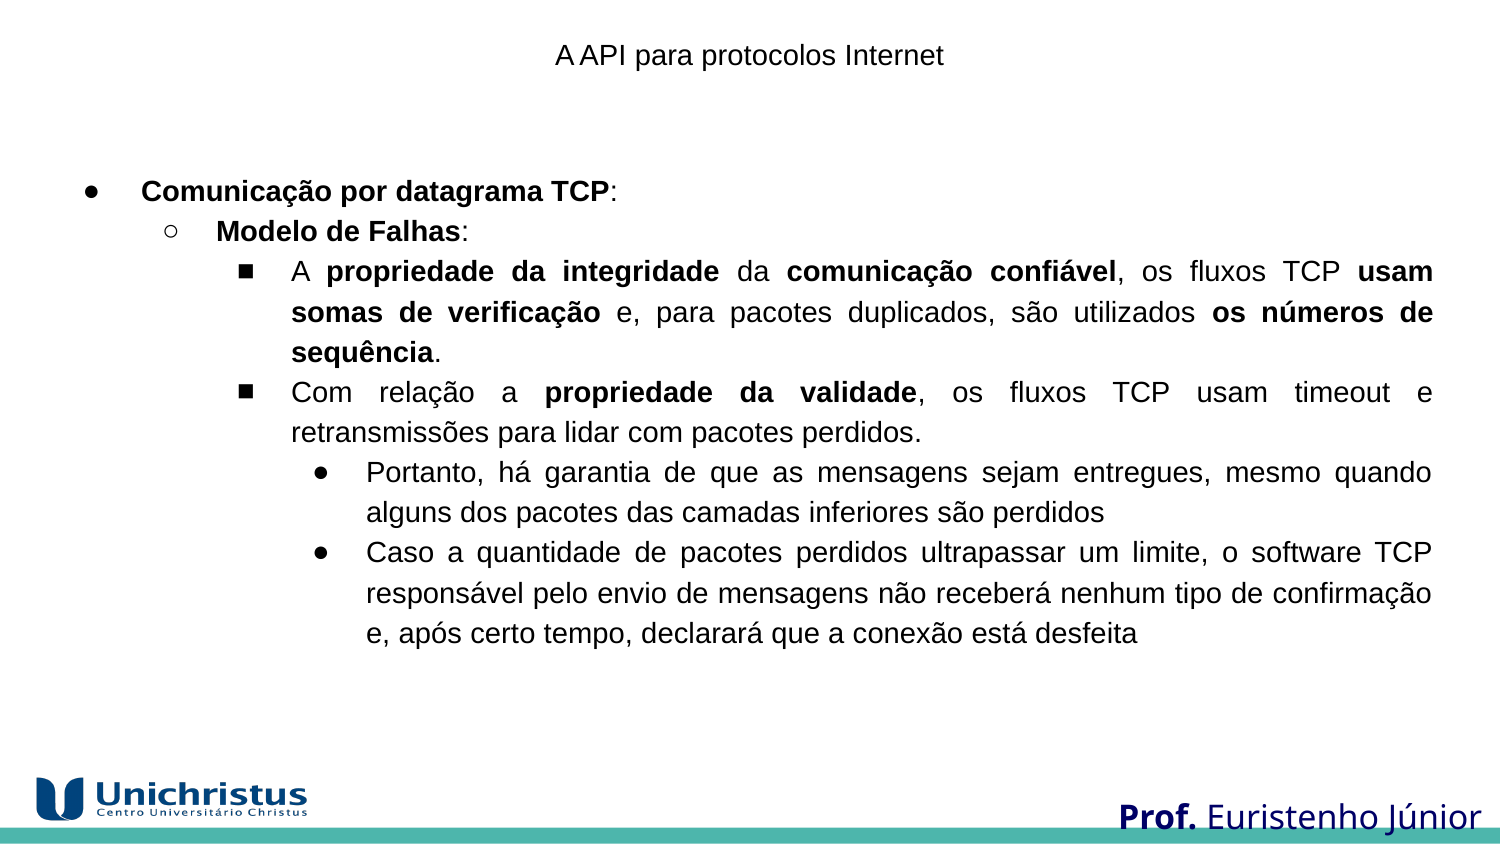

# A API para protocolos Internet
Comunicação por datagrama TCP:
Modelo de Falhas:
A propriedade da integridade da comunicação confiável, os fluxos TCP usam somas de verificação e, para pacotes duplicados, são utilizados os números de sequência.
Com relação a propriedade da validade, os fluxos TCP usam timeout e retransmissões para lidar com pacotes perdidos.
Portanto, há garantia de que as mensagens sejam entregues, mesmo quando alguns dos pacotes das camadas inferiores são perdidos
Caso a quantidade de pacotes perdidos ultrapassar um limite, o software TCP responsável pelo envio de mensagens não receberá nenhum tipo de confirmação e, após certo tempo, declarará que a conexão está desfeita